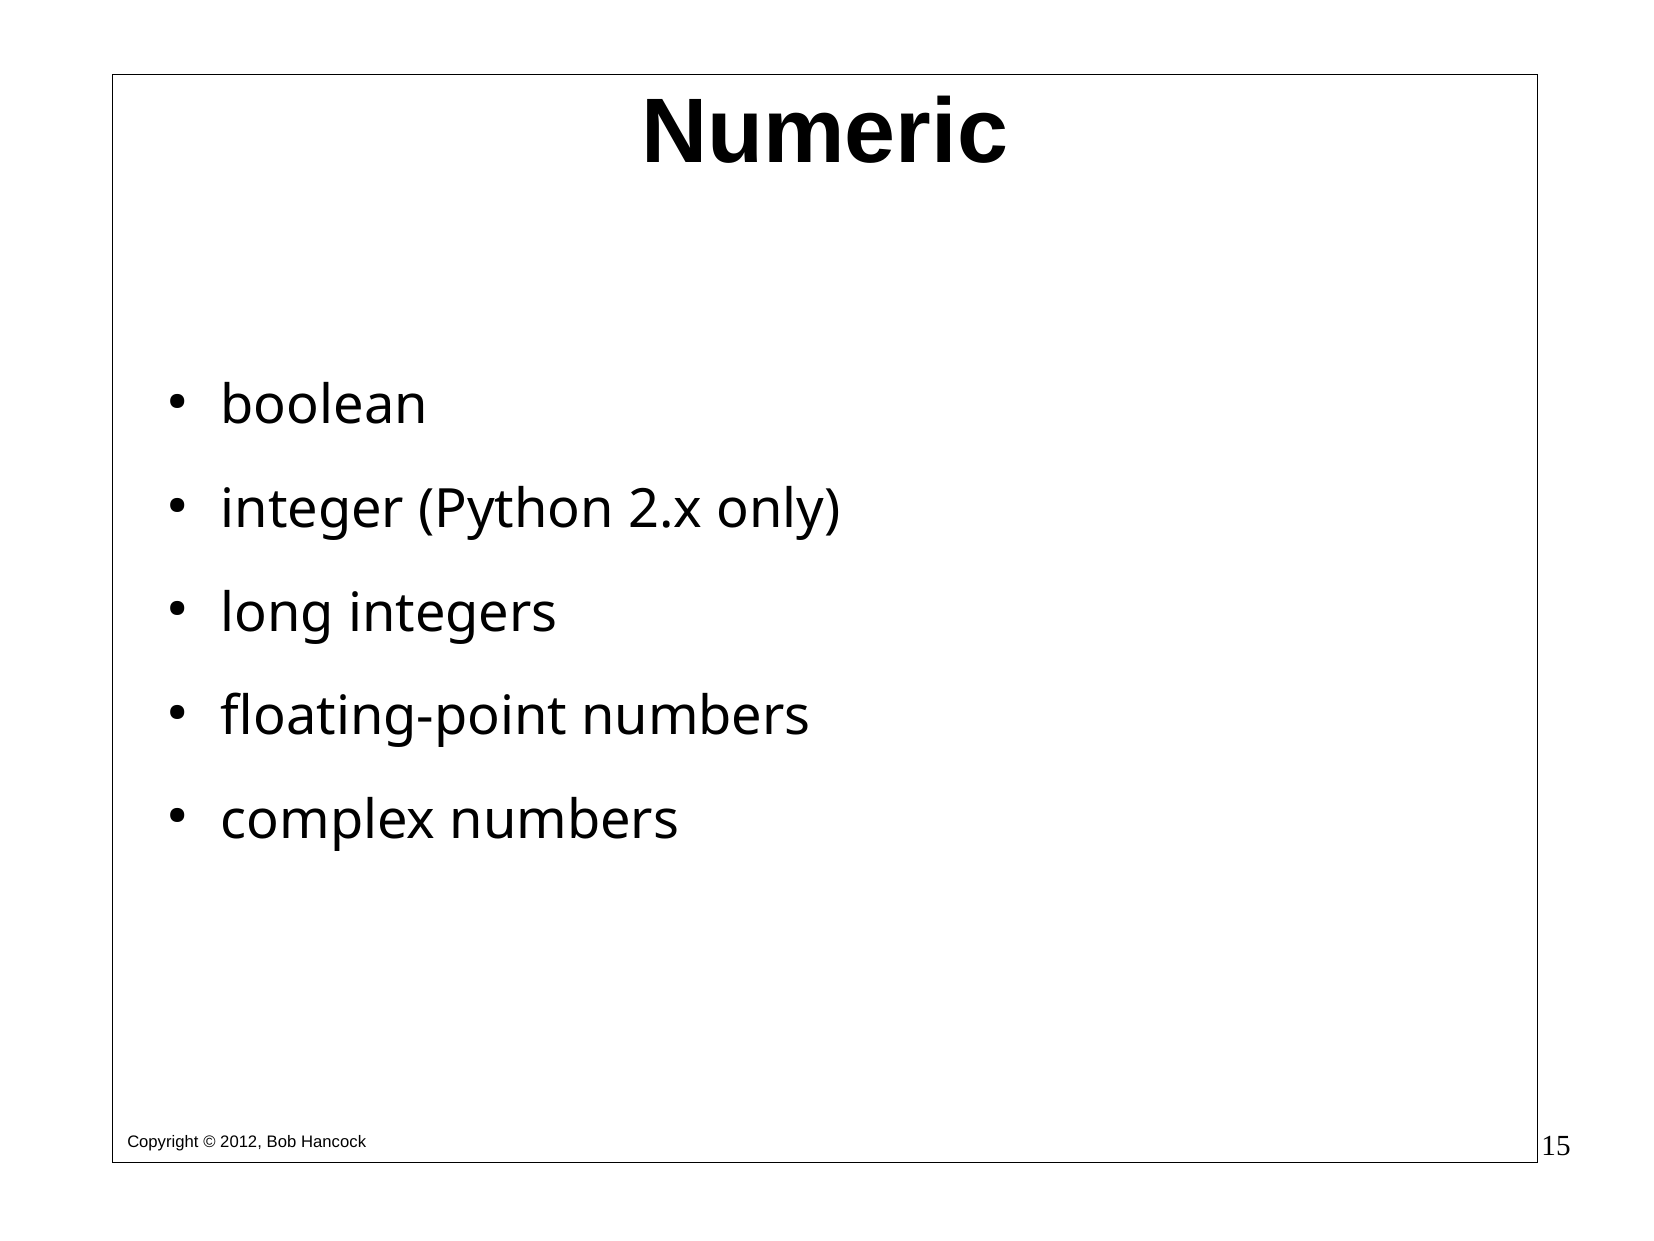

# Numeric
boolean
integer (Python 2.x only)
long integers
floating-point numbers
complex numbers
Copyright © 2012, Bob Hancock
15